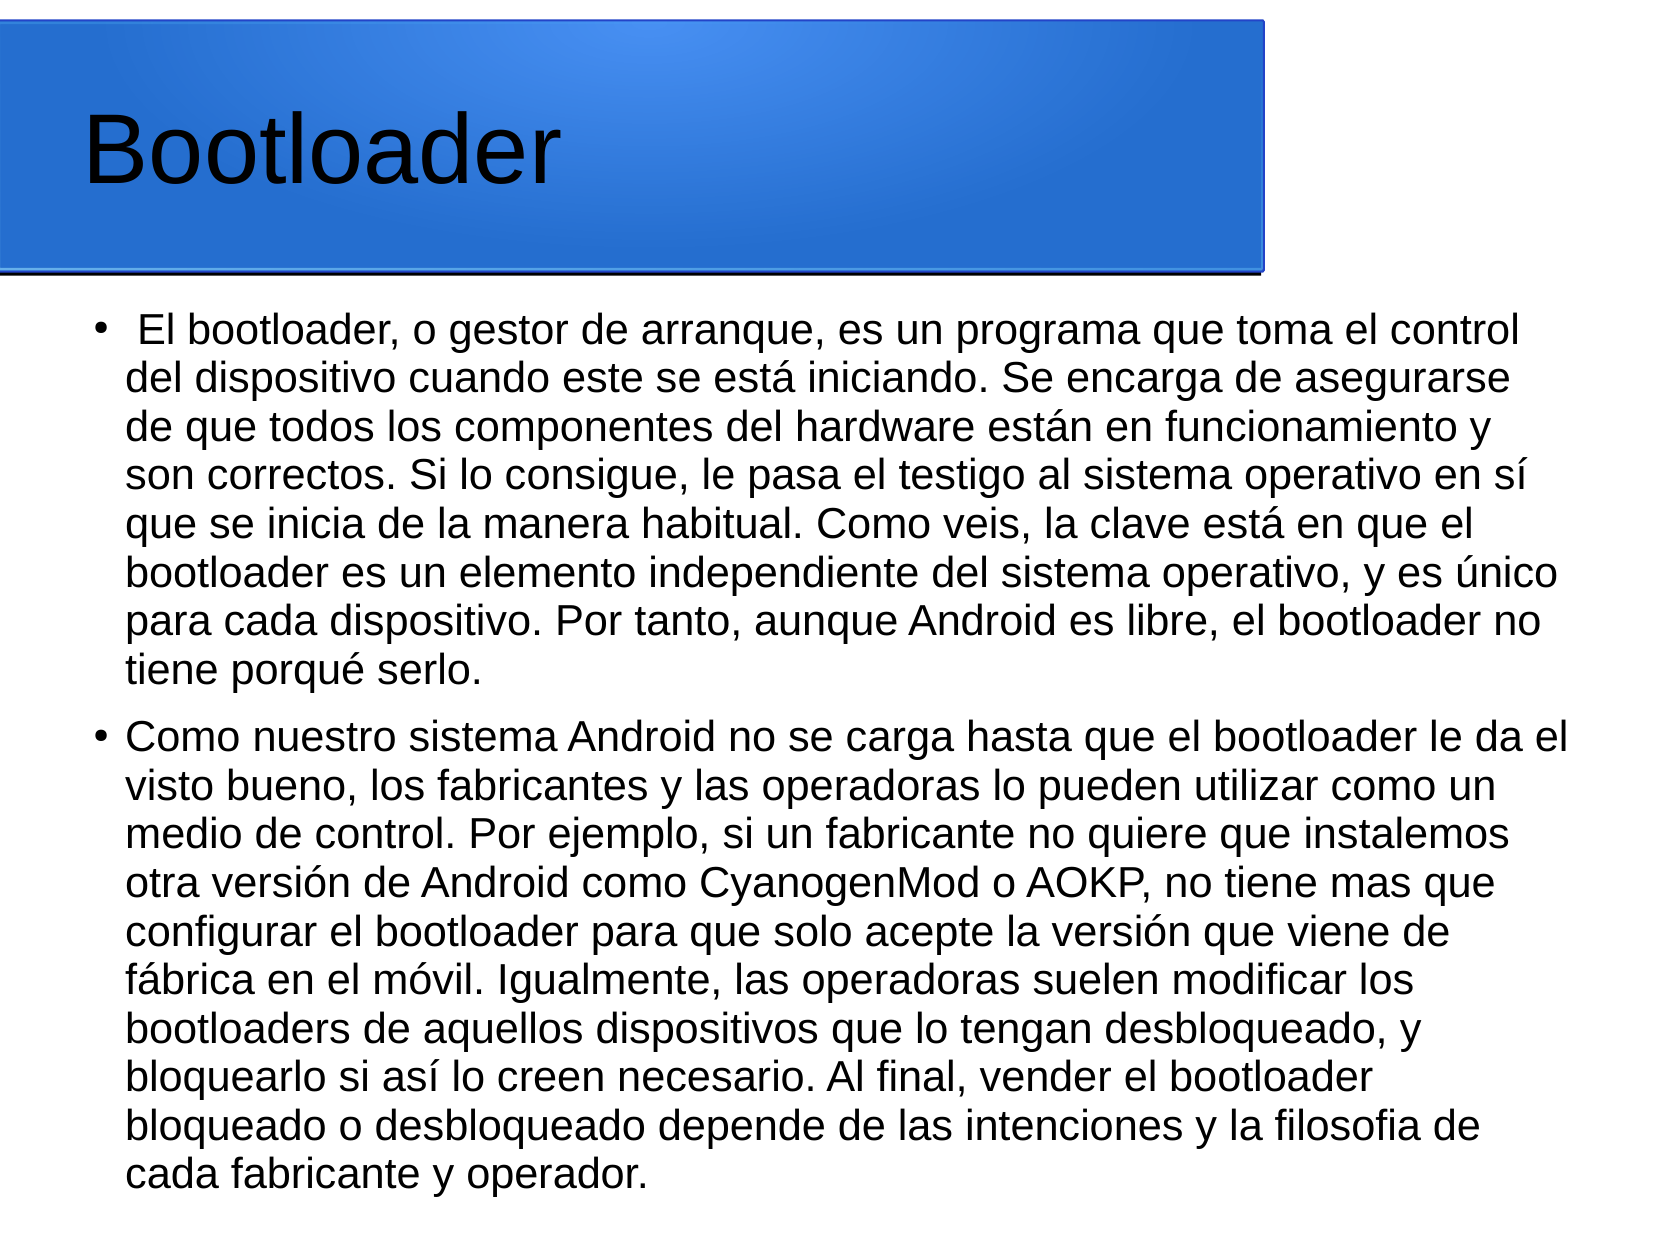

# Bootloader
 El bootloader, o gestor de arranque, es un programa que toma el control del dispositivo cuando este se está iniciando. Se encarga de asegurarse de que todos los componentes del hardware están en funcionamiento y son correctos. Si lo consigue, le pasa el testigo al sistema operativo en sí que se inicia de la manera habitual. Como veis, la clave está en que el bootloader es un elemento independiente del sistema operativo, y es único para cada dispositivo. Por tanto, aunque Android es libre, el bootloader no tiene porqué serlo.
Como nuestro sistema Android no se carga hasta que el bootloader le da el visto bueno, los fabricantes y las operadoras lo pueden utilizar como un medio de control. Por ejemplo, si un fabricante no quiere que instalemos otra versión de Android como CyanogenMod o AOKP, no tiene mas que configurar el bootloader para que solo acepte la versión que viene de fábrica en el móvil. Igualmente, las operadoras suelen modificar los bootloaders de aquellos dispositivos que lo tengan desbloqueado, y bloquearlo si así lo creen necesario. Al final, vender el bootloader bloqueado o desbloqueado depende de las intenciones y la filosofia de cada fabricante y operador.